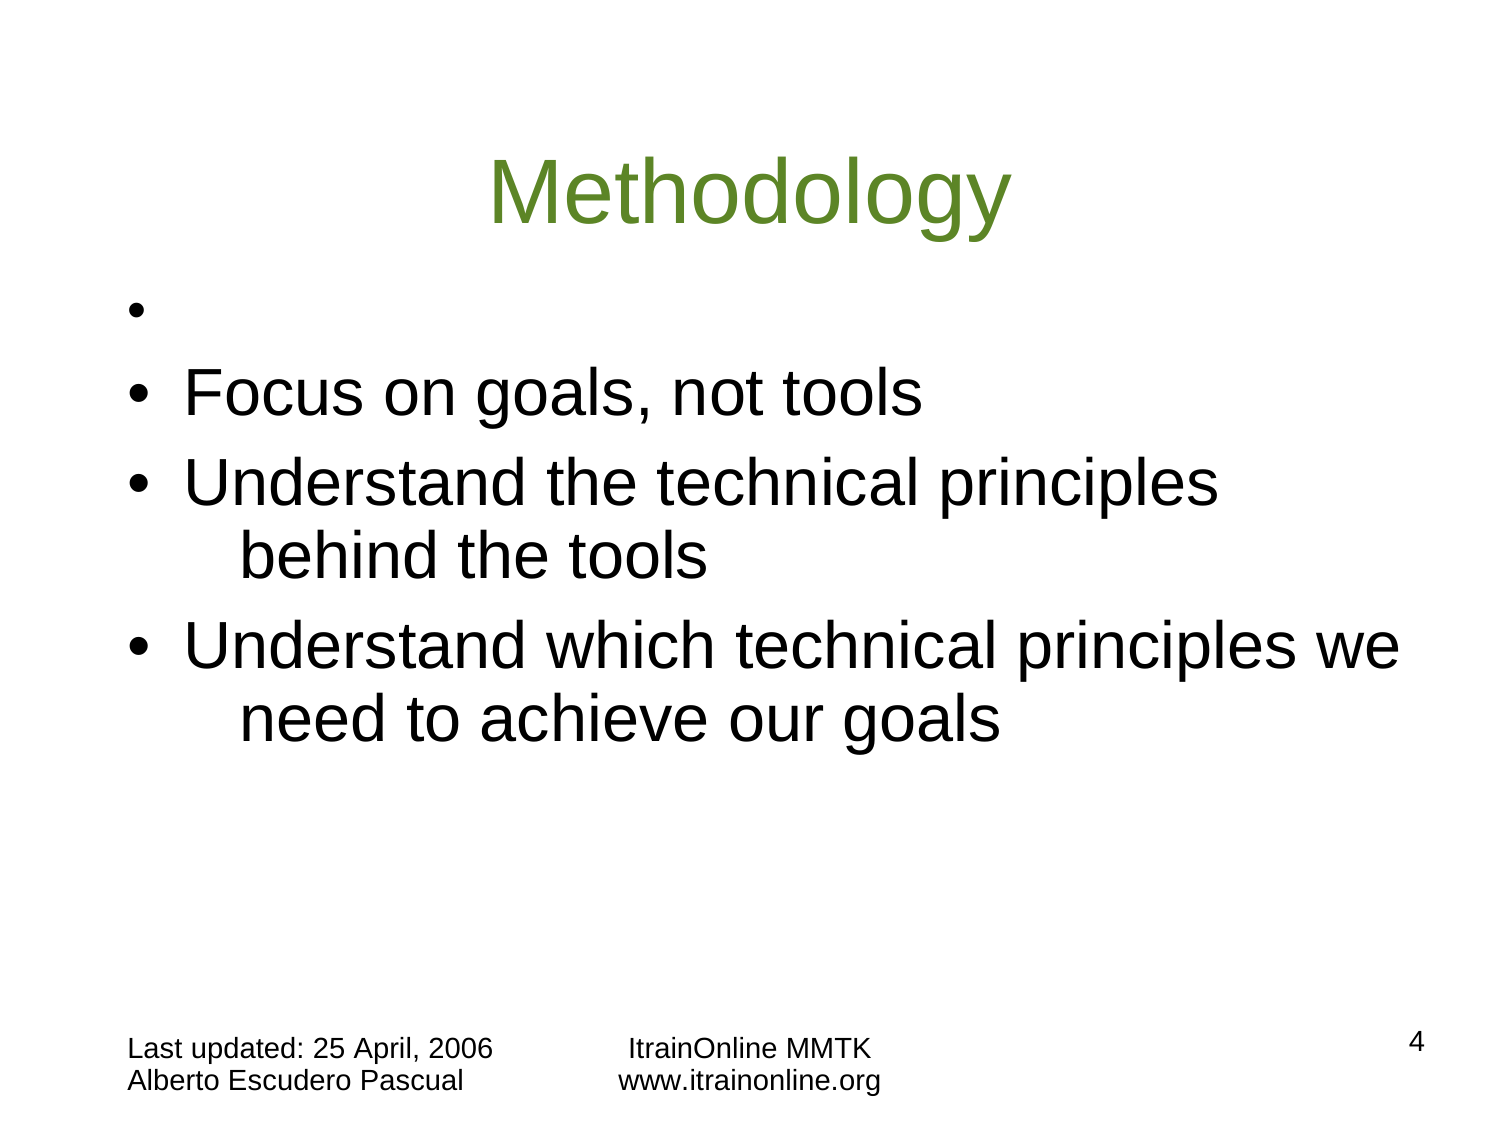

Methodology
Focus on goals, not tools
Understand the technical principles behind the tools
Understand which technical principles we need to achieve our goals
4